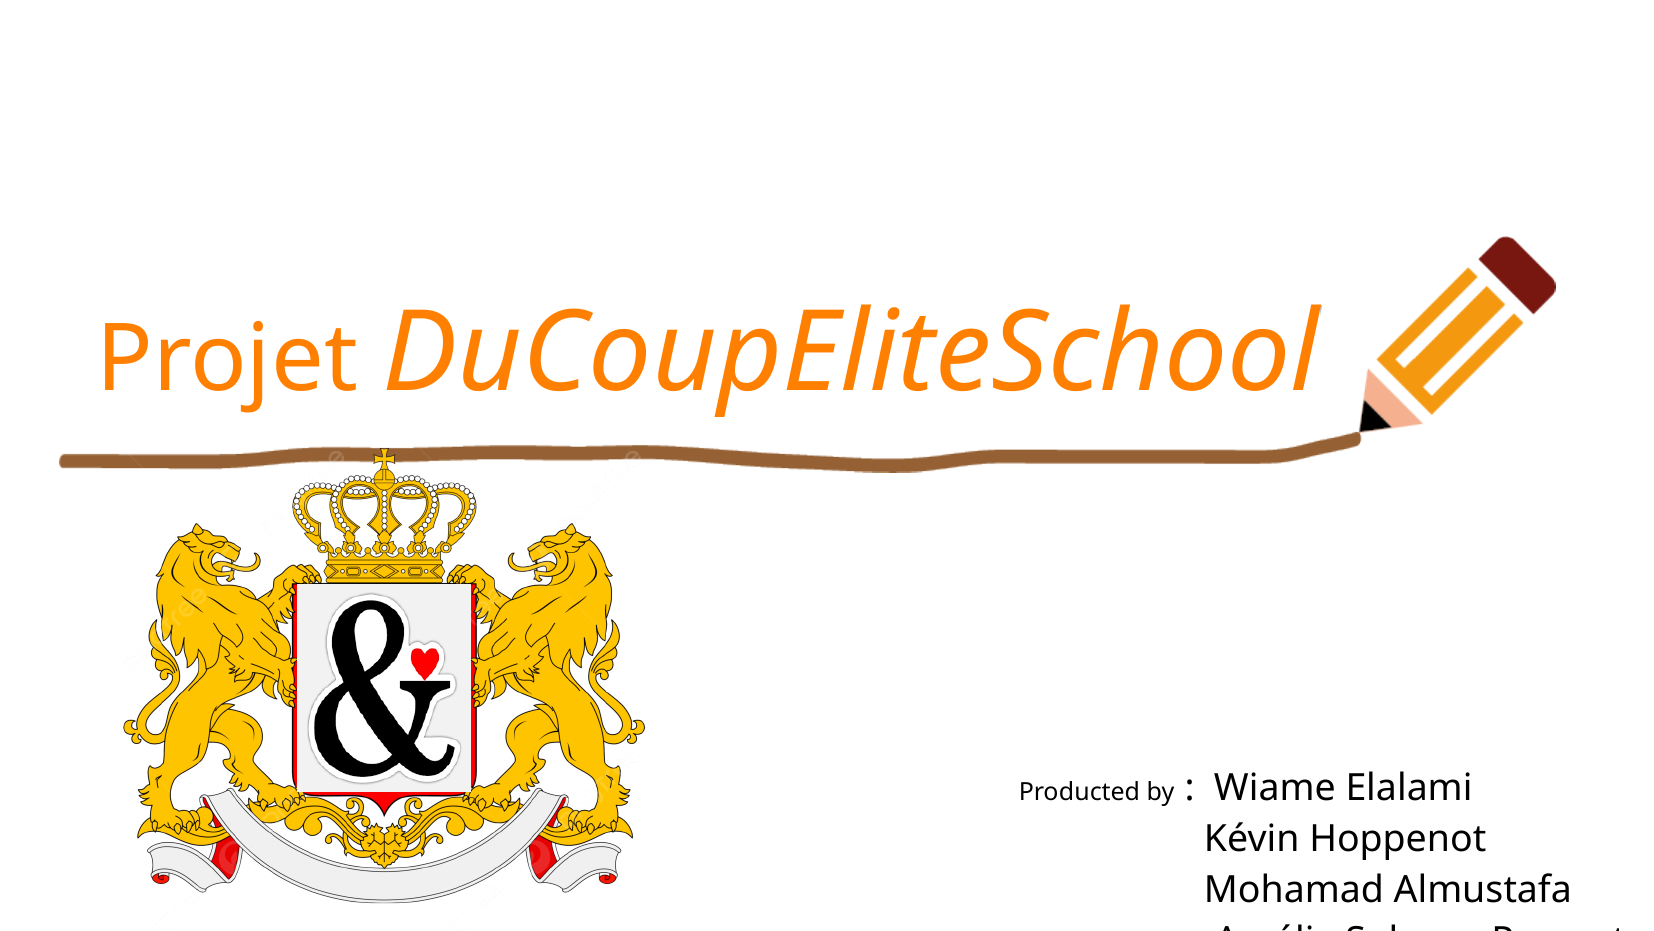

# Projet DuCoupEliteSchool
Producted by : Wiame Elalami
 Kévin Hoppenot
 Mohamad Almustafa		 		 Amélie Solanas Pruvost